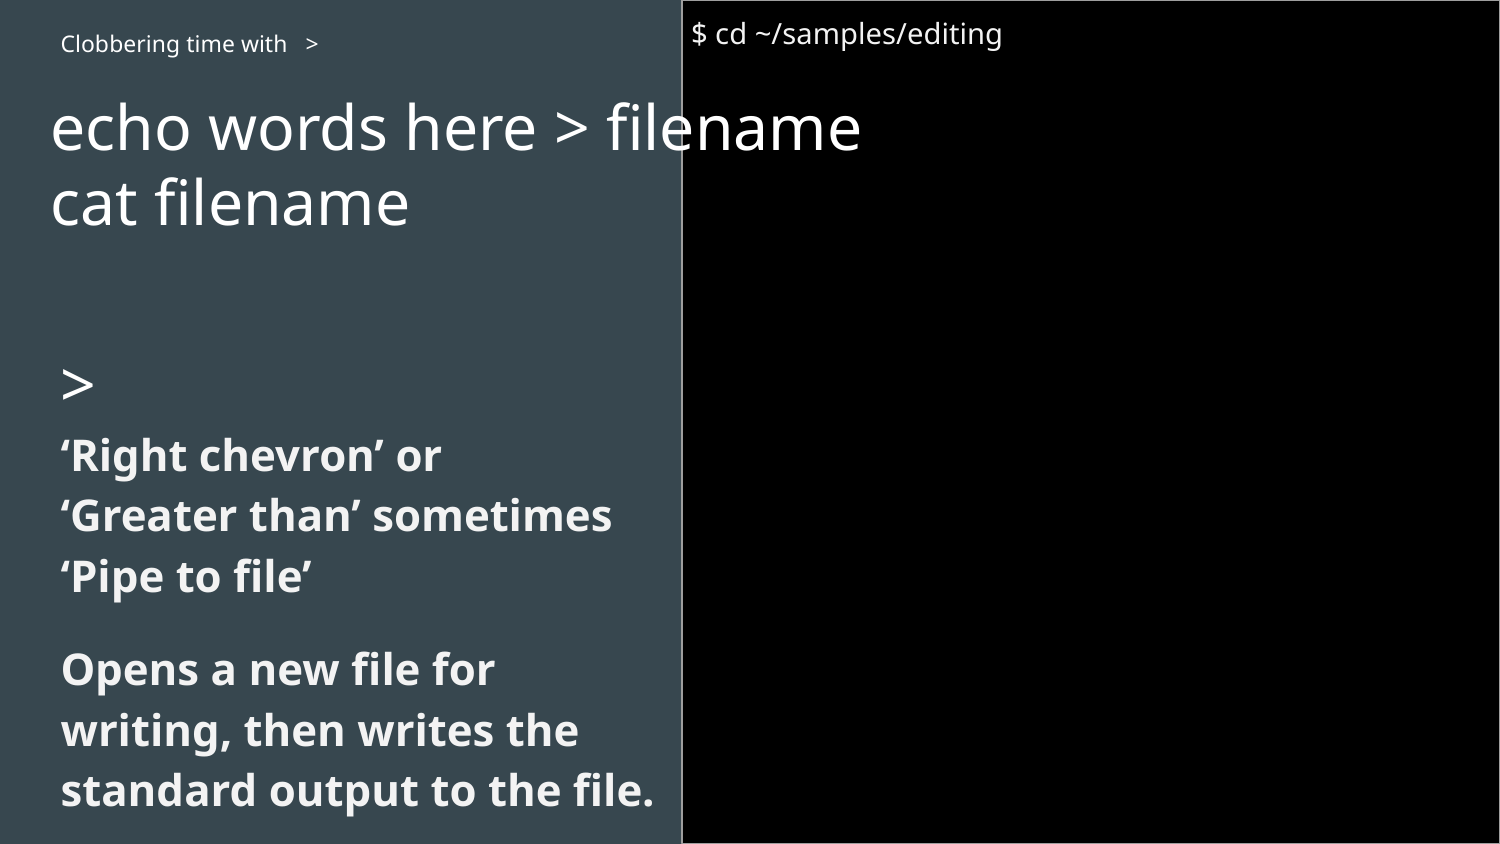

$ cd ~/samples/editing
Clobbering time with >
# echo words here > filename cat filename
>
‘Right chevron’ or
‘Greater than’ sometimes
‘Pipe to file’
Opens a new file for writing, then writes the standard output to the file.